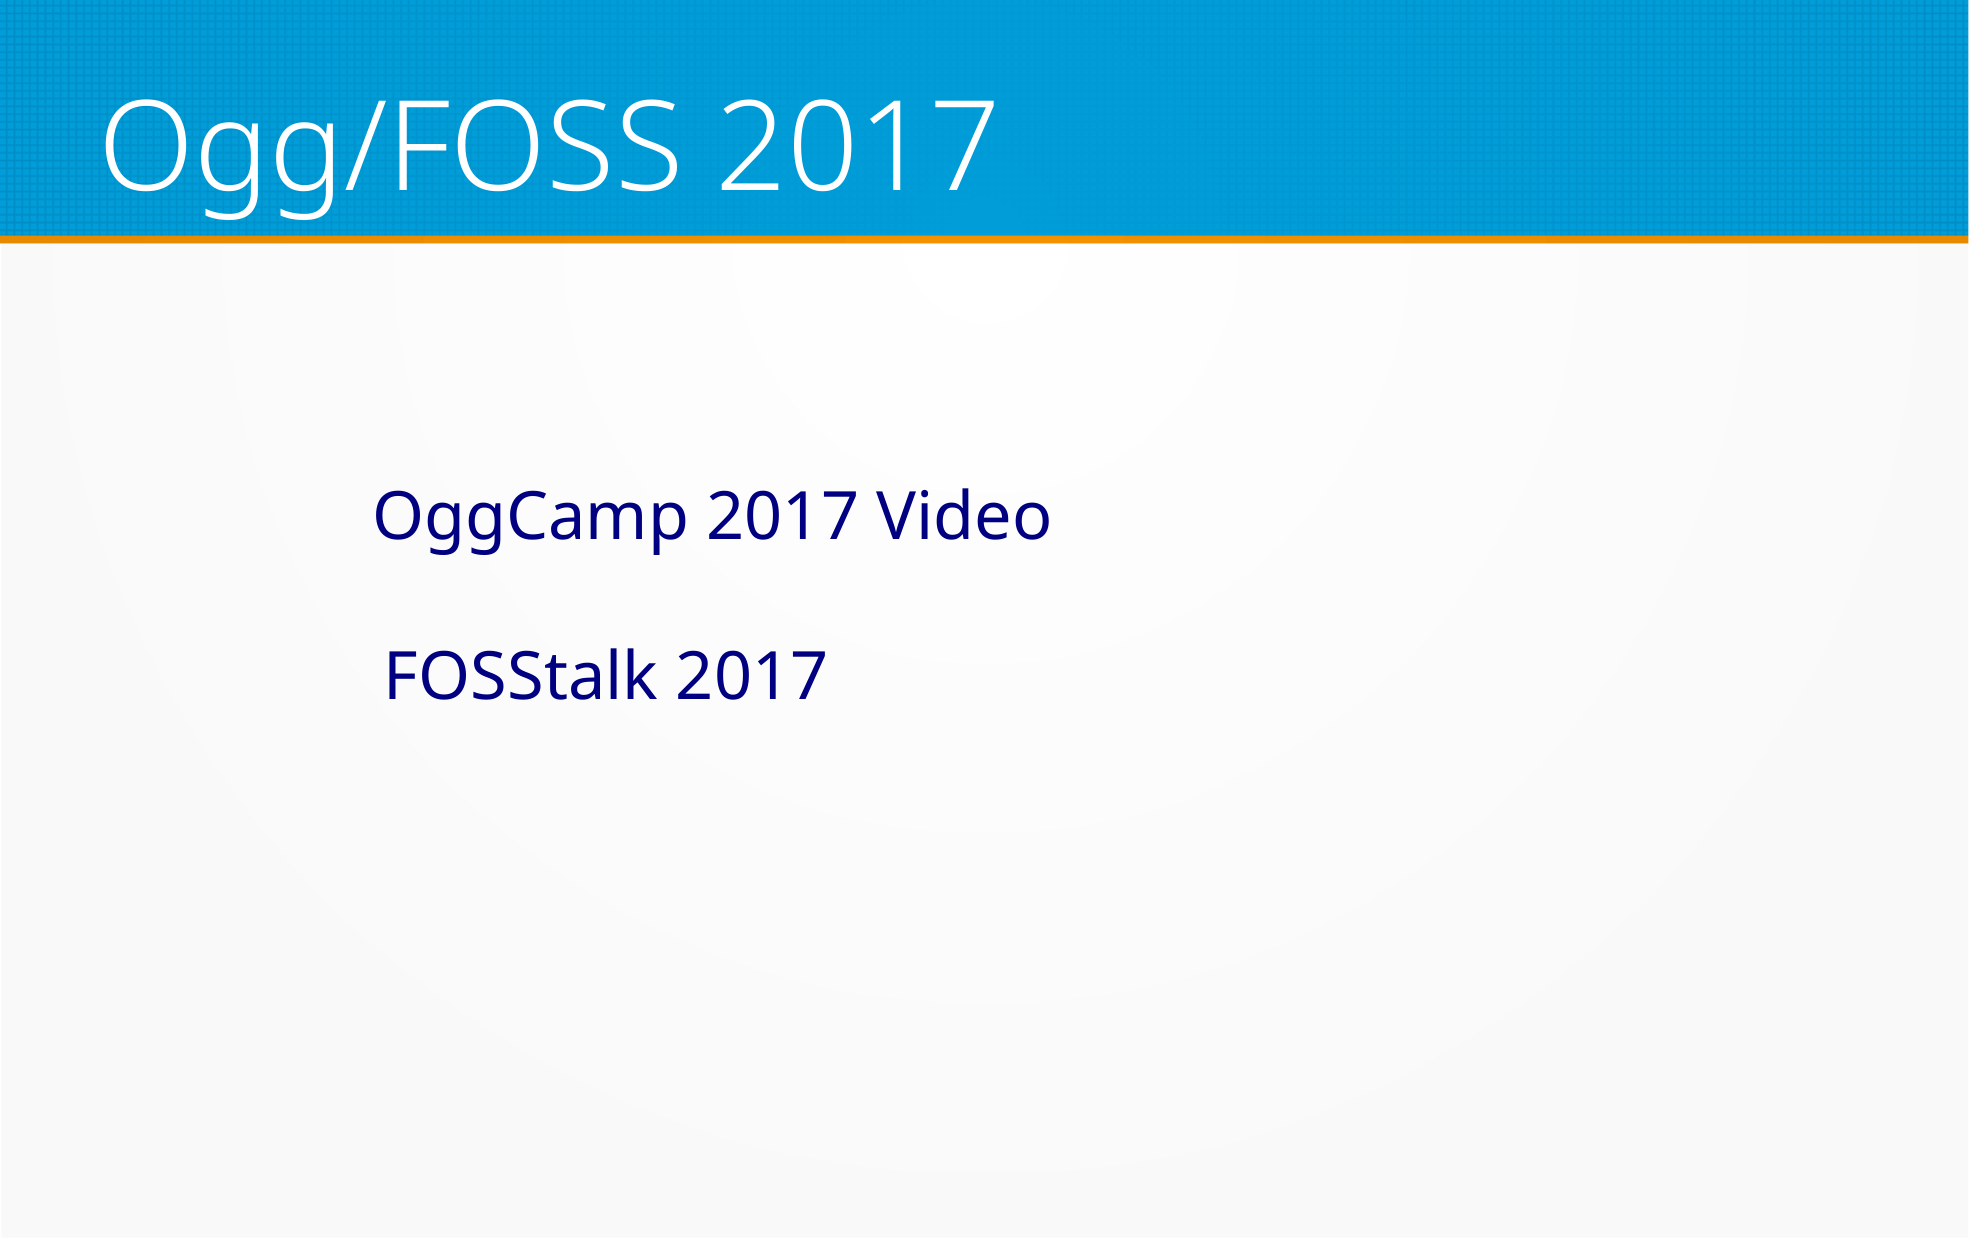

# Ogg/FOSS 2017
OggCamp 2017 Video
FOSStalk 2017